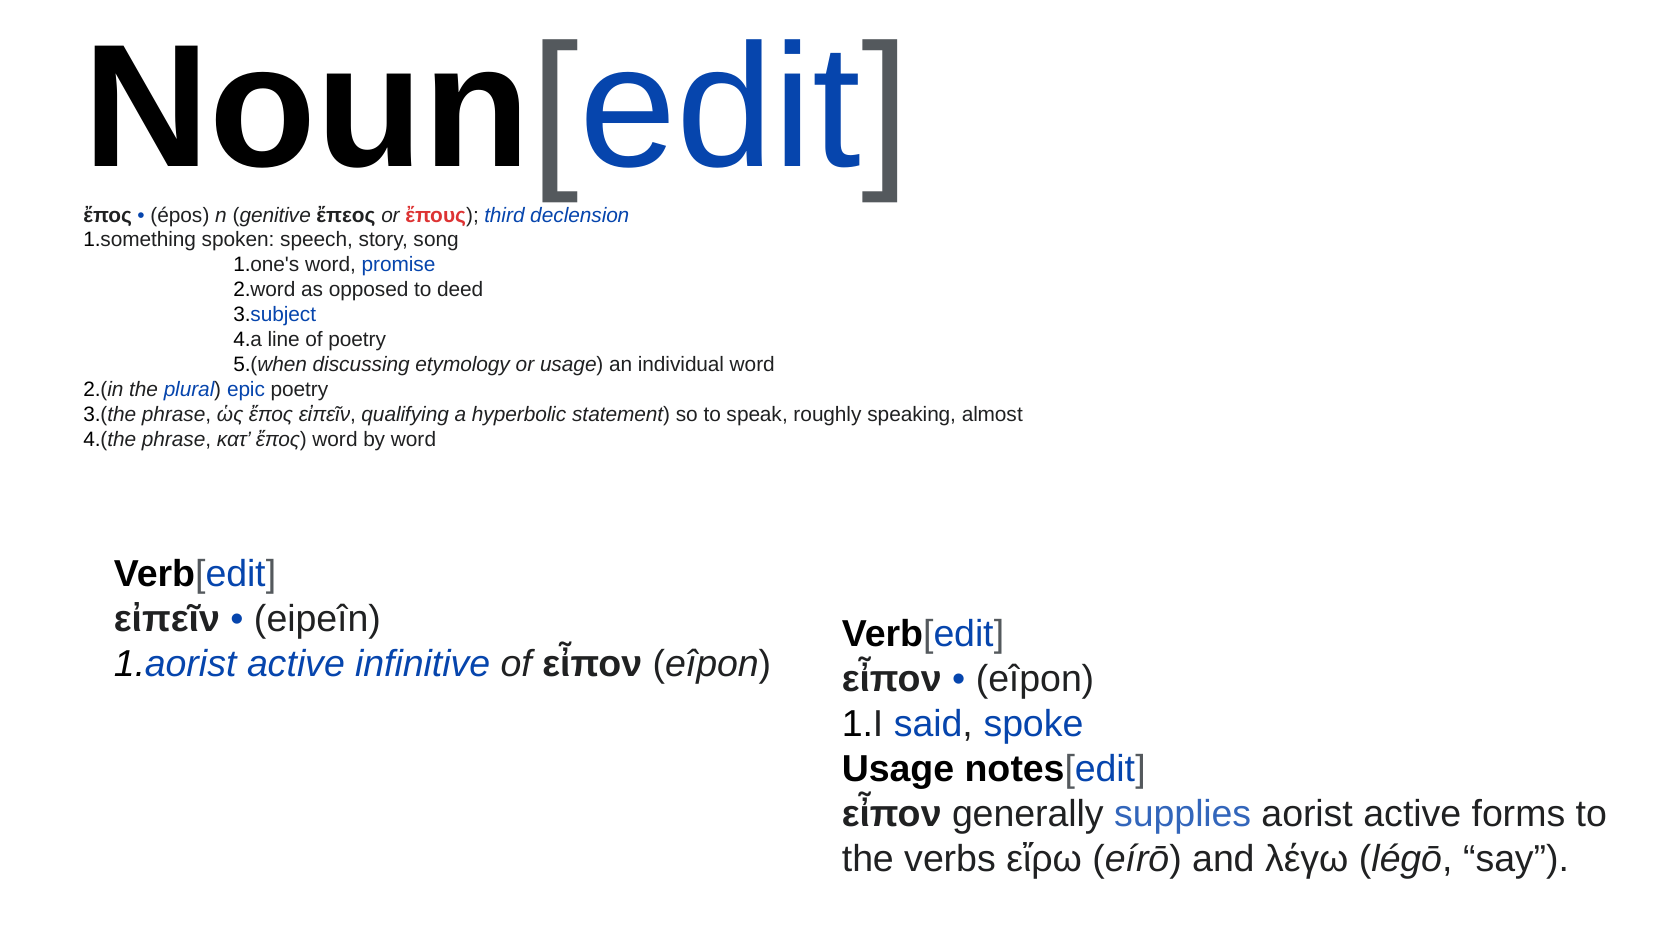

Noun[edit]
ἔπος • (épos) n (genitive ἔπεος or ἔπους); third declension
something spoken: speech, story, song
one's word, promise
word as opposed to deed
subject
a line of poetry
(when discussing etymology or usage) an individual word
(in the plural) epic poetry
(the phrase, ὡς ἔπος εἰπεῖν, qualifying a hyperbolic statement) so to speak, roughly speaking, almost
(the phrase, κατ’ ἔπος) word by word
Verb[edit]
εἰπεῖν • (eipeîn)
aorist active infinitive of εἶπον (eîpon)
Verb[edit]
εἶπον • (eîpon)
I said, spoke
Usage notes[edit]
εἶπον generally supplies aorist active forms to the verbs εἴρω (eírō) and λέγω (légō, “say”).